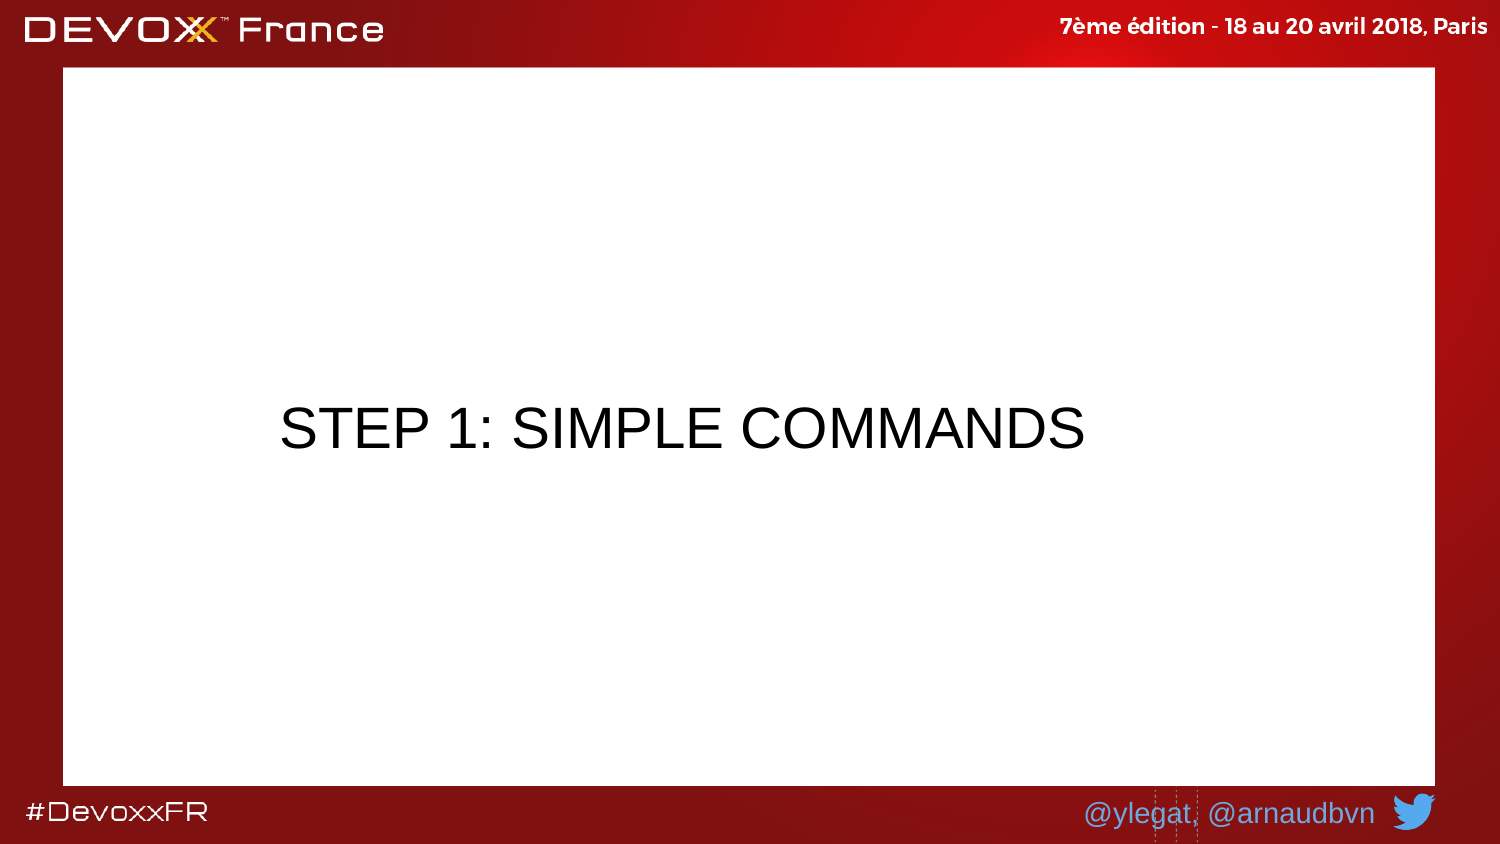

# STEP 1: SIMPLE COMMANDS
@ylegat, @arnaudbvn